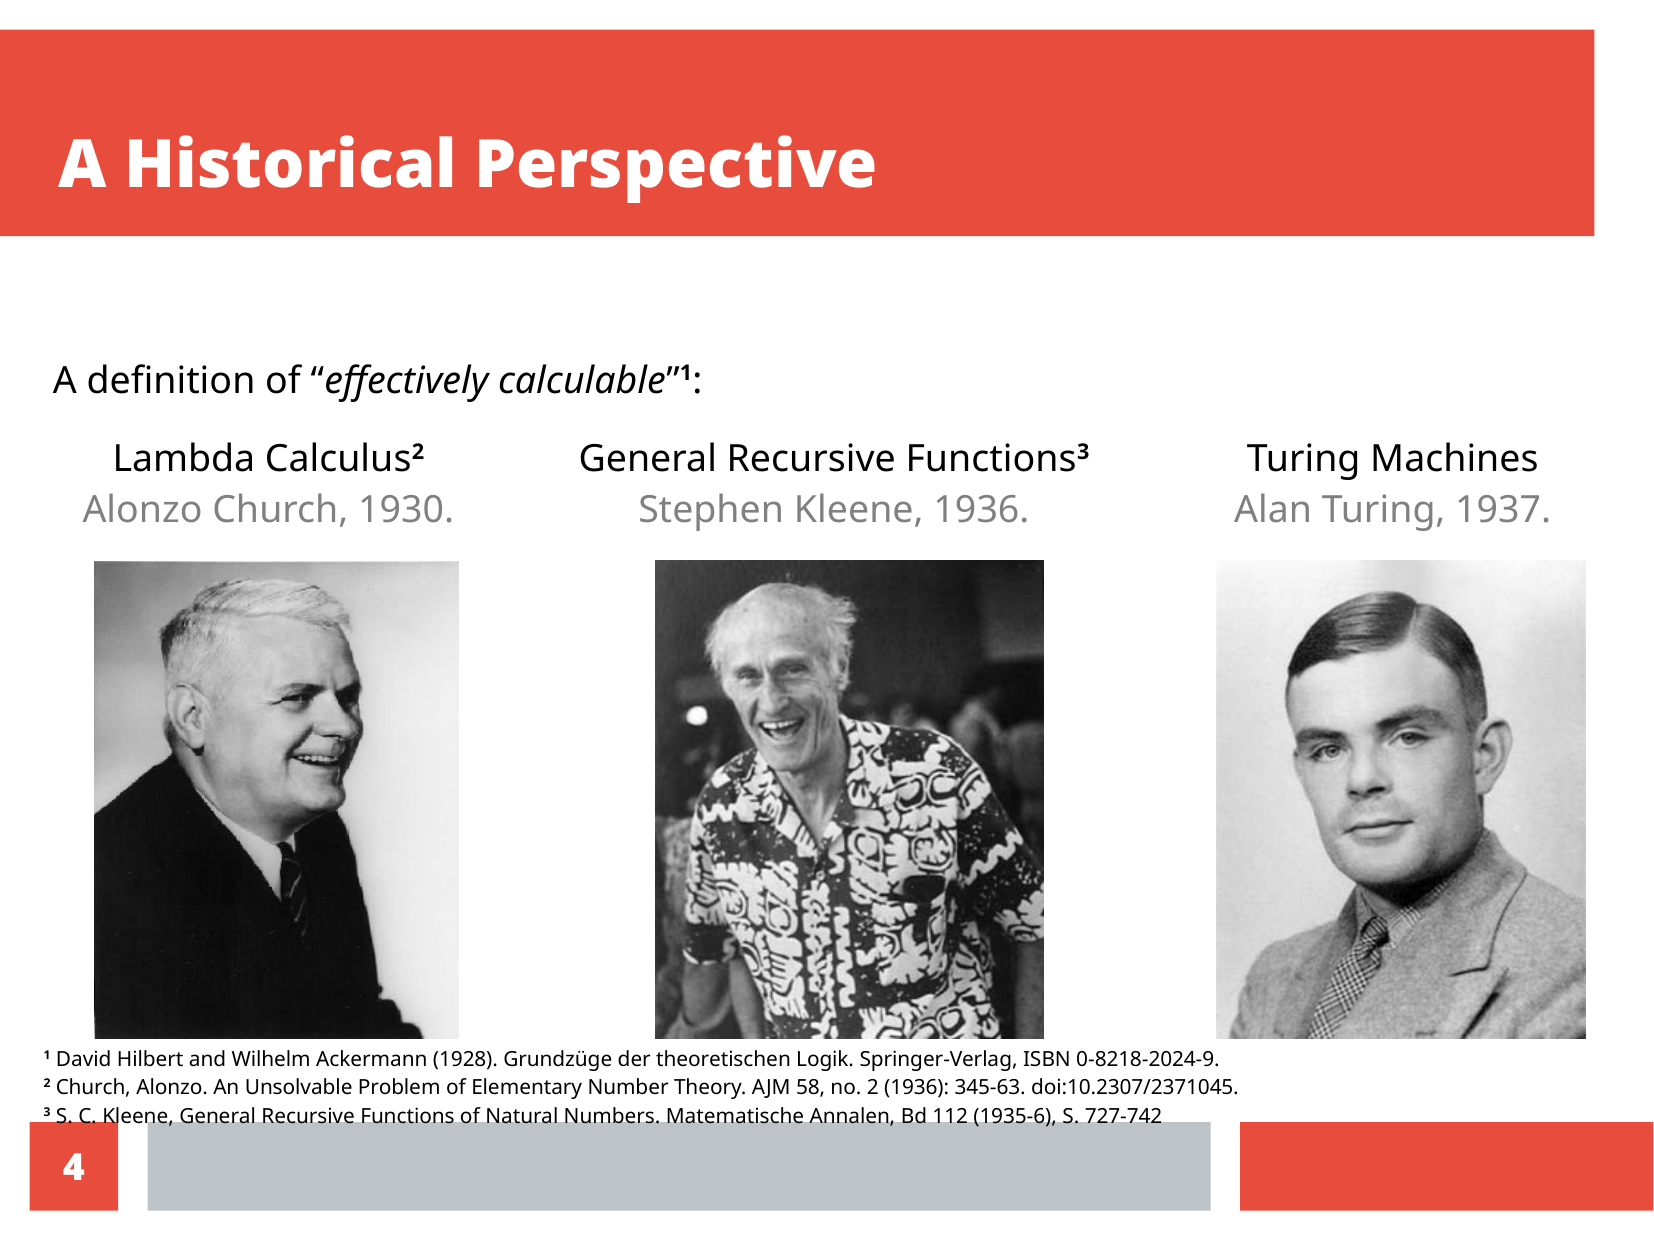

# A Historical Perspective
A definition of “effectively calculable”1:
Lambda Calculus2
Alonzo Church, 1930.
General Recursive Functions3
Stephen Kleene, 1936.
Turing Machines
Alan Turing, 1937.
1 David Hilbert and Wilhelm Ackermann (1928). Grundzüge der theoretischen Logik. Springer-Verlag, ISBN 0-8218-2024-9.
2 Church, Alonzo. An Unsolvable Problem of Elementary Number Theory. AJM 58, no. 2 (1936): 345-63. doi:10.2307/2371045.
3 S. C. Kleene, General Recursive Functions of Natural Numbers. Matematische Annalen, Bd 112 (1935-6), S. 727-742
4